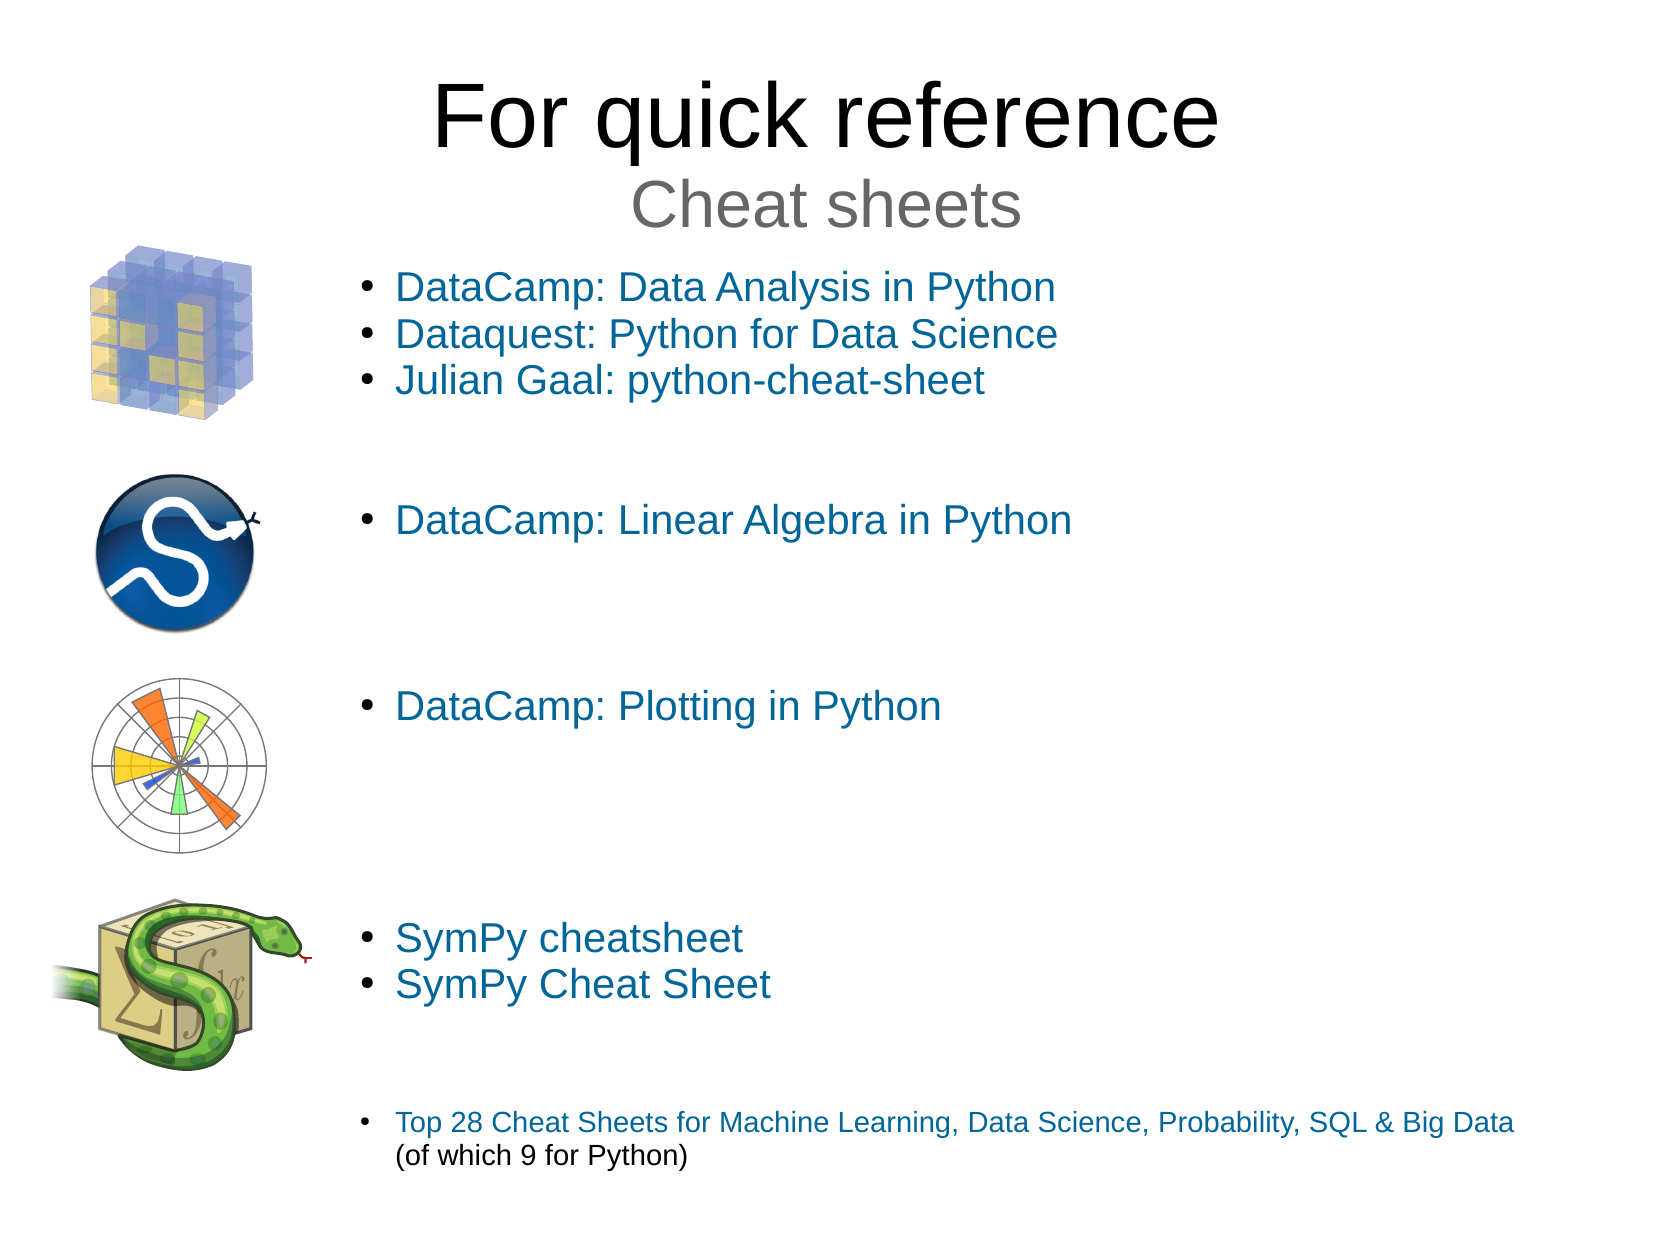

# For quick reference Cheat sheets
DataCamp: Data Analysis in Python
Dataquest: Python for Data Science
Julian Gaal: python-cheat-sheet
DataCamp: Linear Algebra in Python
DataCamp: Plotting in Python
SymPy cheatsheet
SymPy Cheat Sheet
Top 28 Cheat Sheets for Machine Learning, Data Science, Probability, SQL & Big Data
(of which 9 for Python)